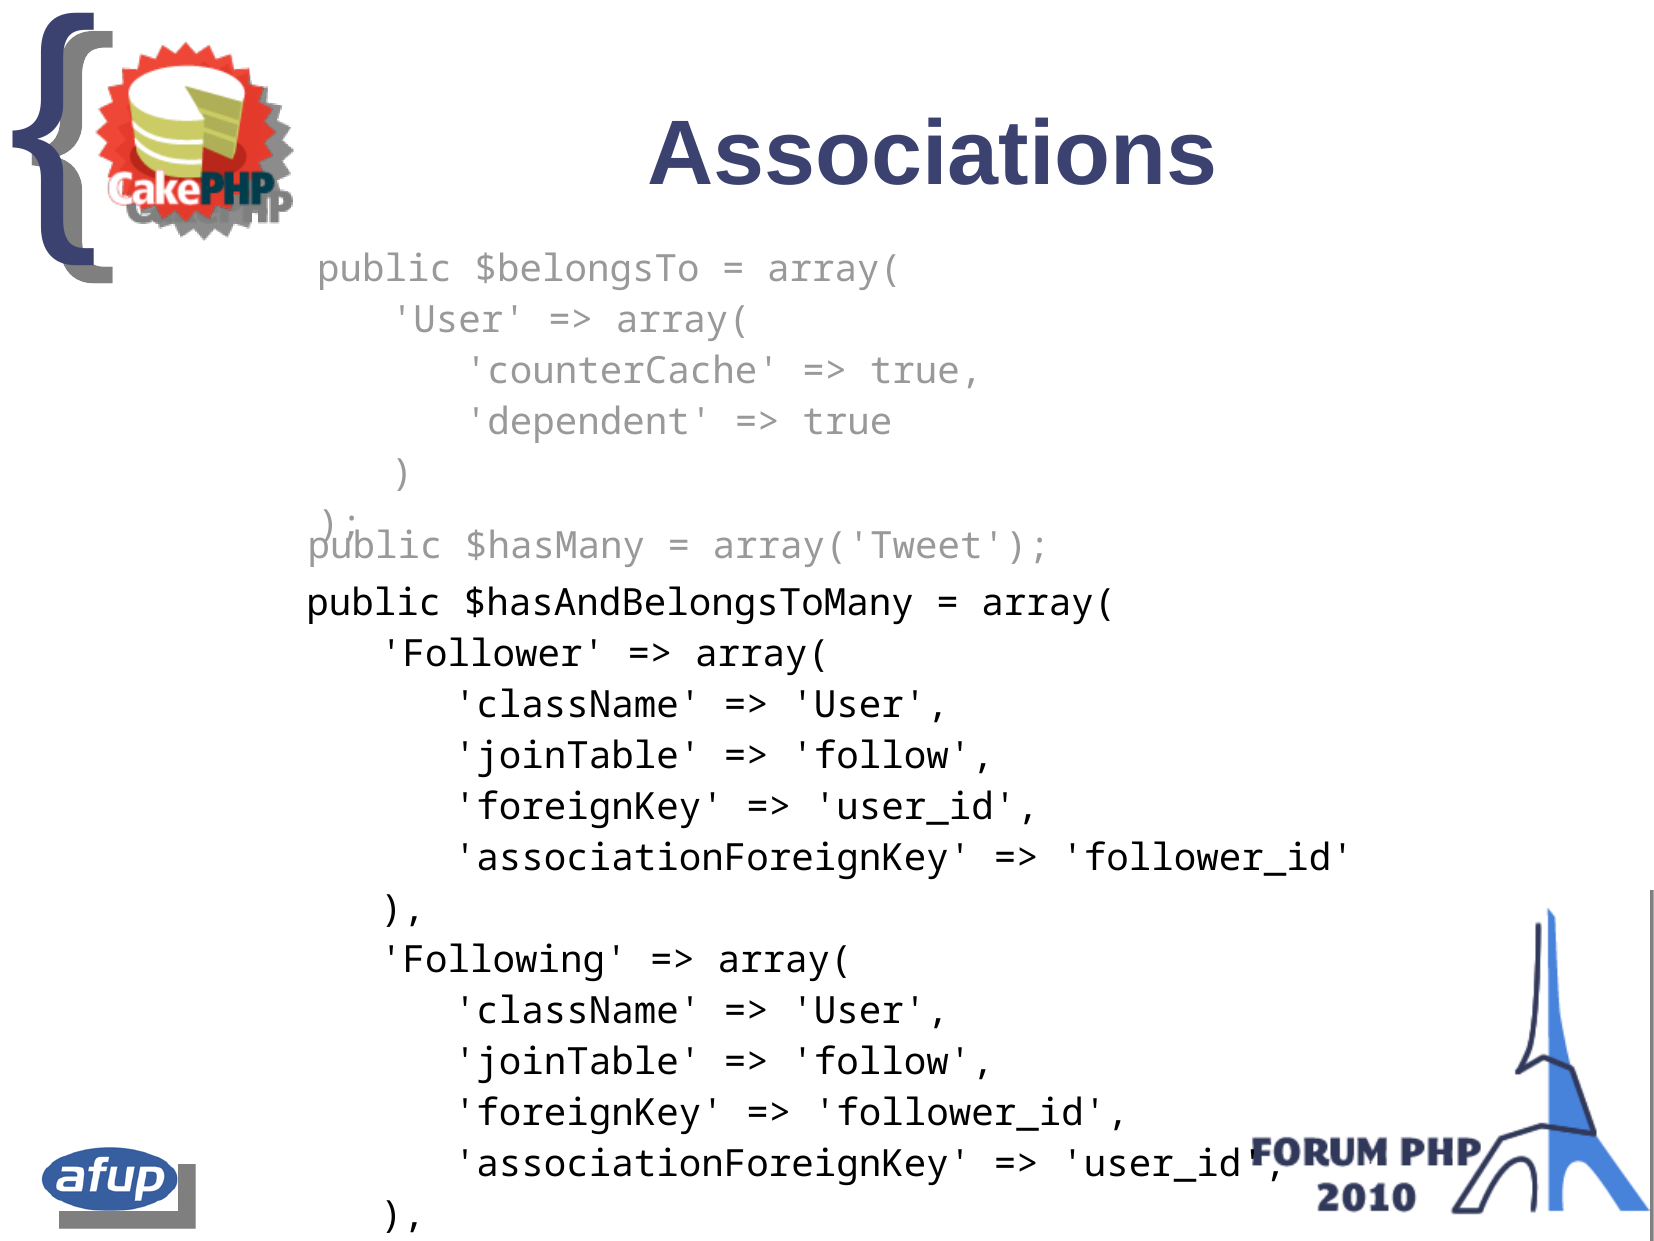

# Associations
	public $belongsTo = array(
		'User' => array(
			'counterCache' => true,
			'dependent' => true
		)
	);
	public $hasMany = array('Tweet');
	public $hasAndBelongsToMany = array(
		'Follower' => array(
			'className' => 'User',
			'joinTable' => 'follow',
			'foreignKey' => 'user_id',
			'associationForeignKey' => 'follower_id'
		),
		'Following' => array(
			'className' => 'User',
			'joinTable' => 'follow',
			'foreignKey' => 'follower_id',
			'associationForeignKey' => 'user_id',
		),
	);